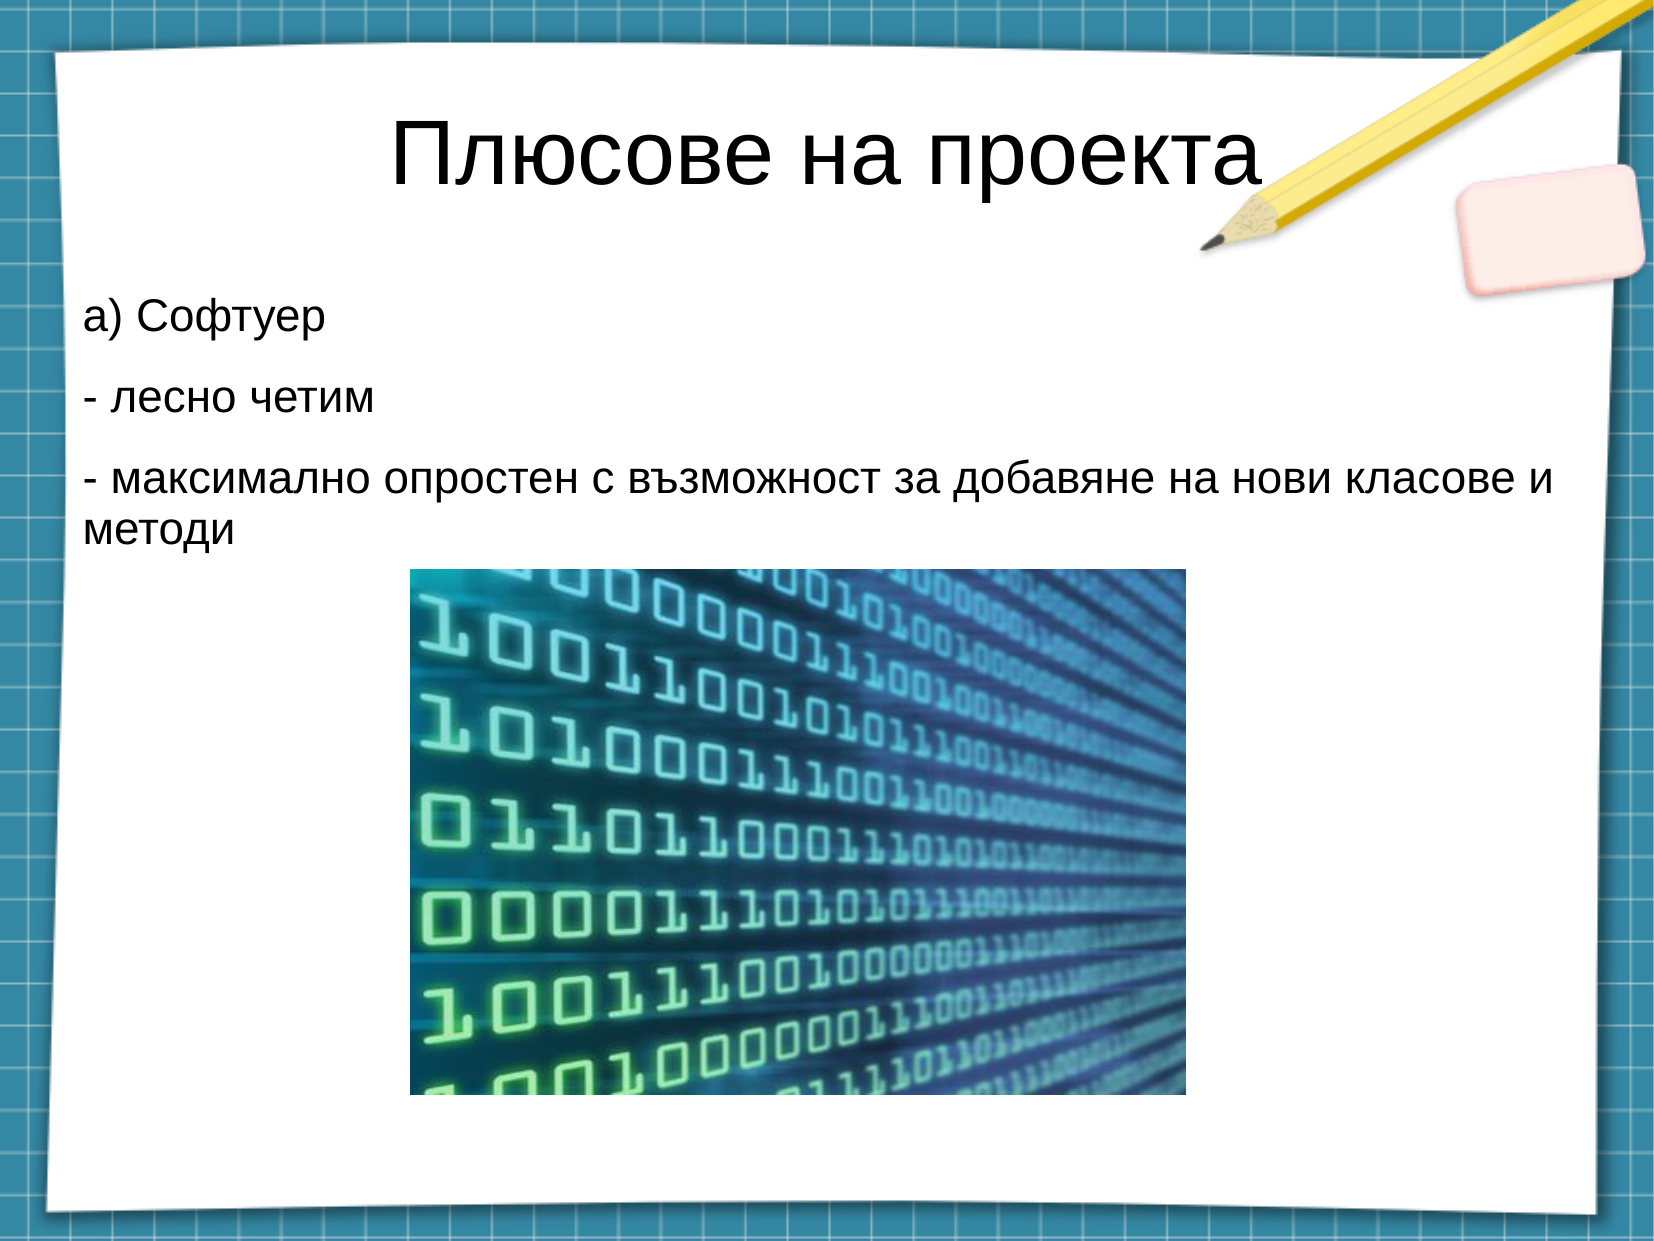

# Плюсове на проекта
а) Софтуер
- лесно четим
- максимално опростен с възможност за добавяне на нови класове и методи